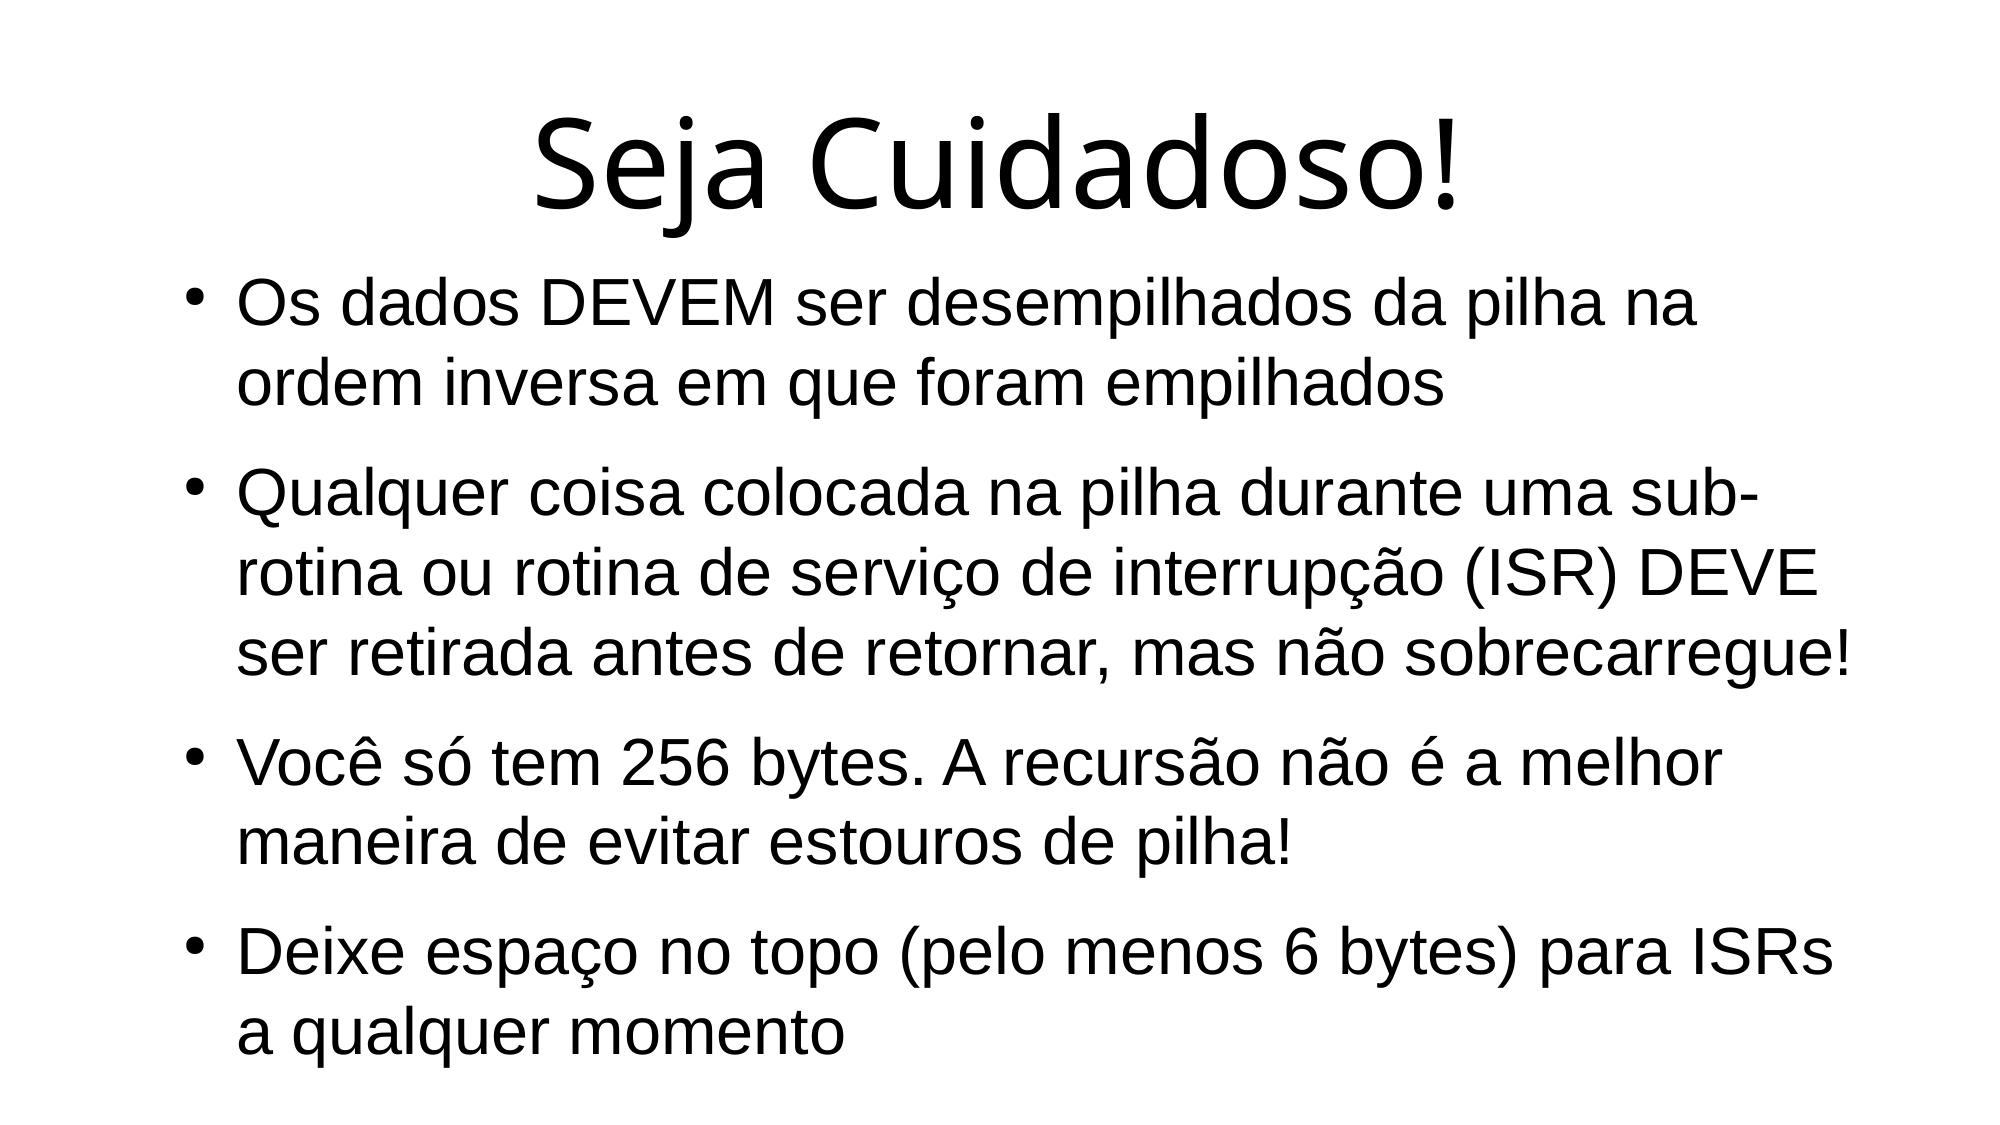

Seja Cuidadoso!
# Os dados DEVEM ser desempilhados da pilha na ordem inversa em que foram empilhados
Qualquer coisa colocada na pilha durante uma sub-rotina ou rotina de serviço de interrupção (ISR) DEVE ser retirada antes de retornar, mas não sobrecarregue!
Você só tem 256 bytes. A recursão não é a melhor maneira de evitar estouros de pilha!
Deixe espaço no topo (pelo menos 6 bytes) para ISRs a qualquer momento